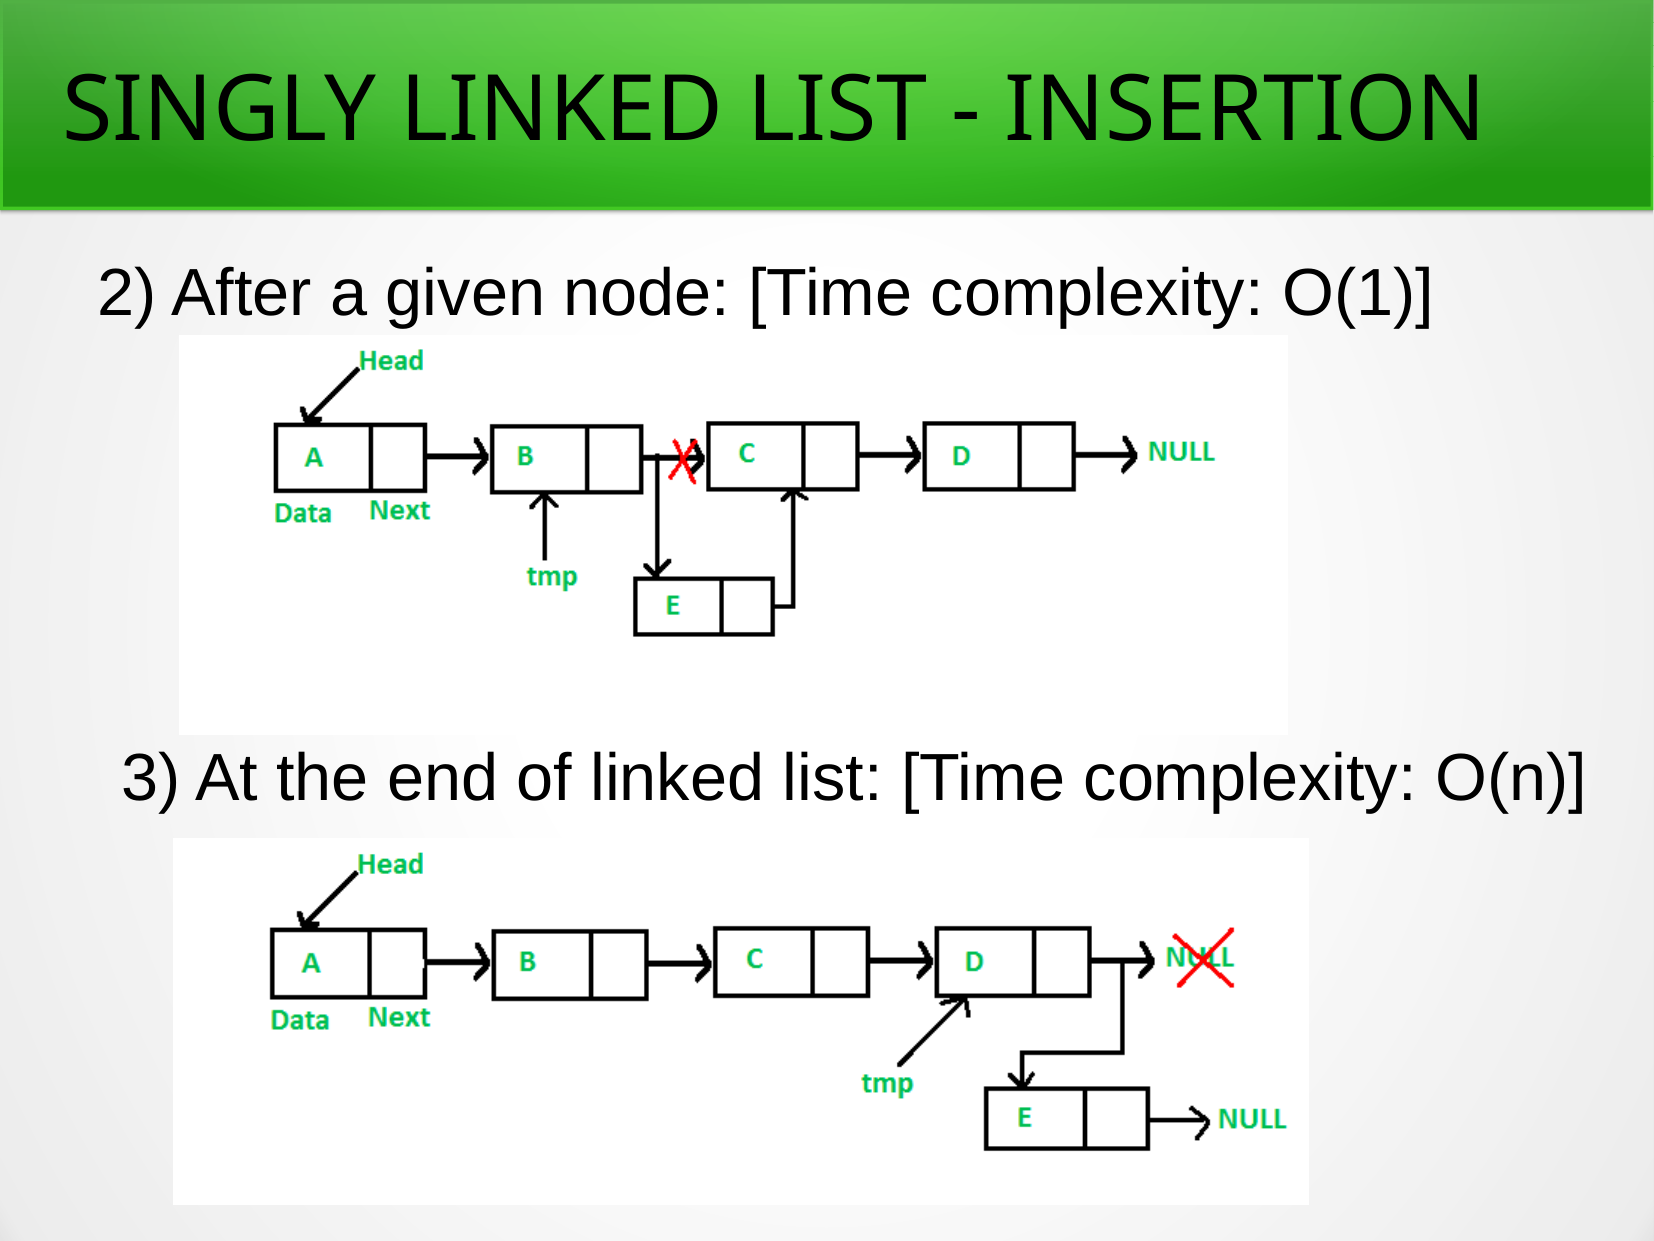

SINGLY LINKED LIST - INSERTION
2) After a given node: [Time complexity: O(1)]
3) At the end of linked list: [Time complexity: O(n)]